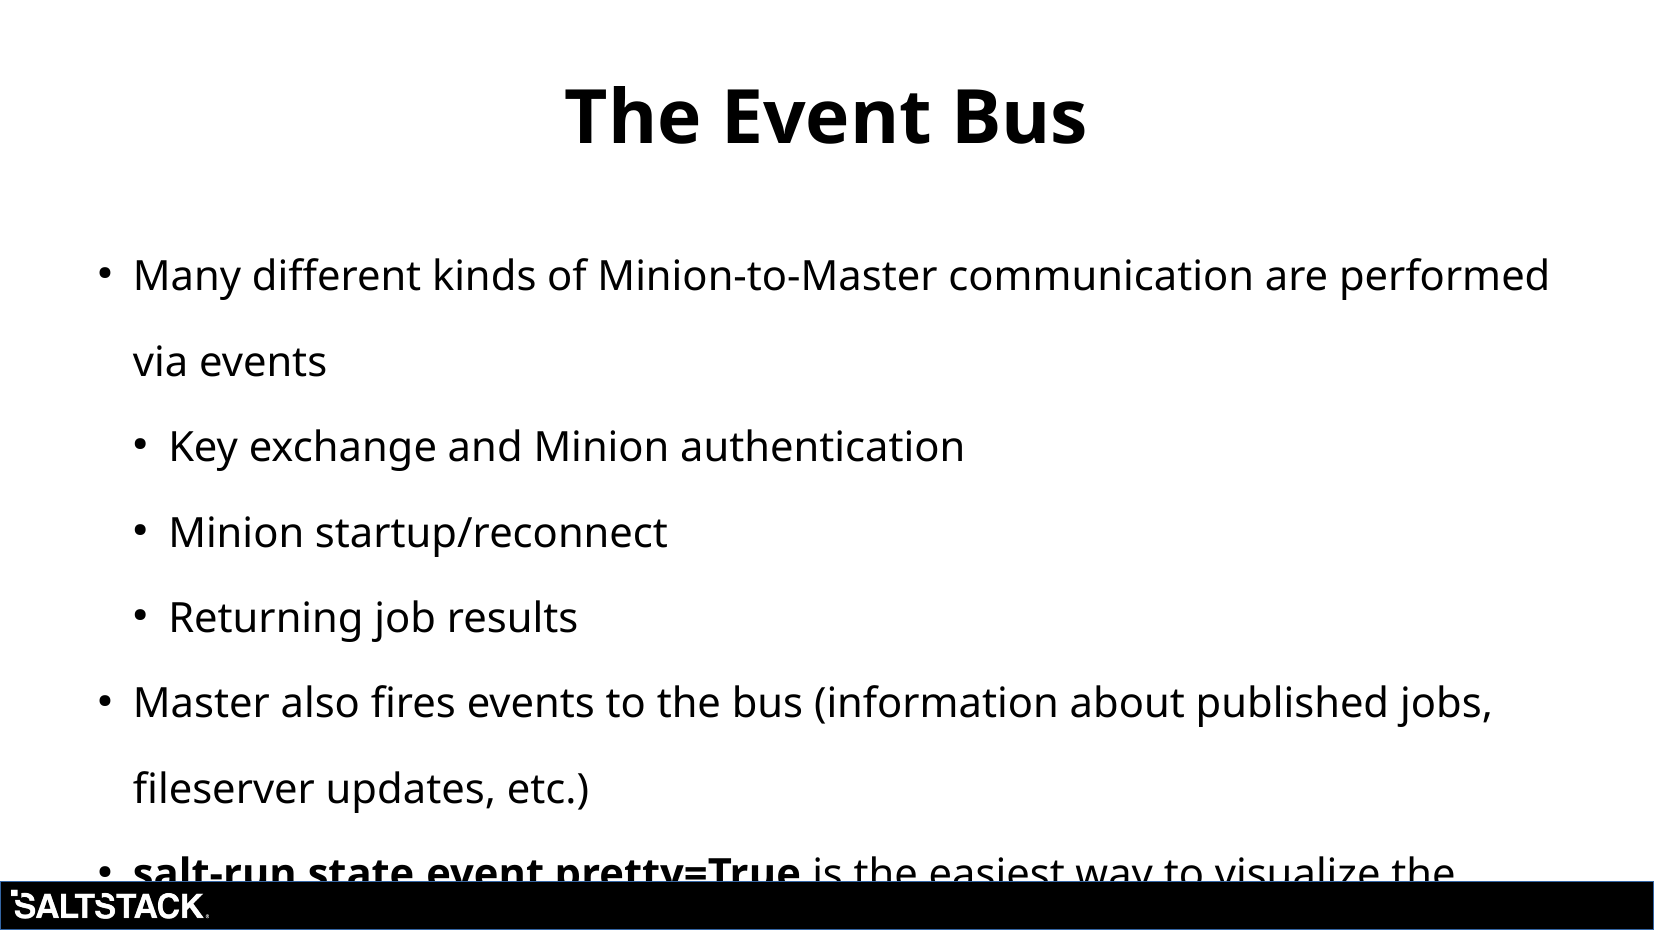

# The Event Bus
Many different kinds of Minion-to-Master communication are performed via events
Key exchange and Minion authentication
Minion startup/reconnect
Returning job results
Master also fires events to the bus (information about published jobs, fileserver updates, etc.)
salt-run state.event pretty=True is the easiest way to visualize the events